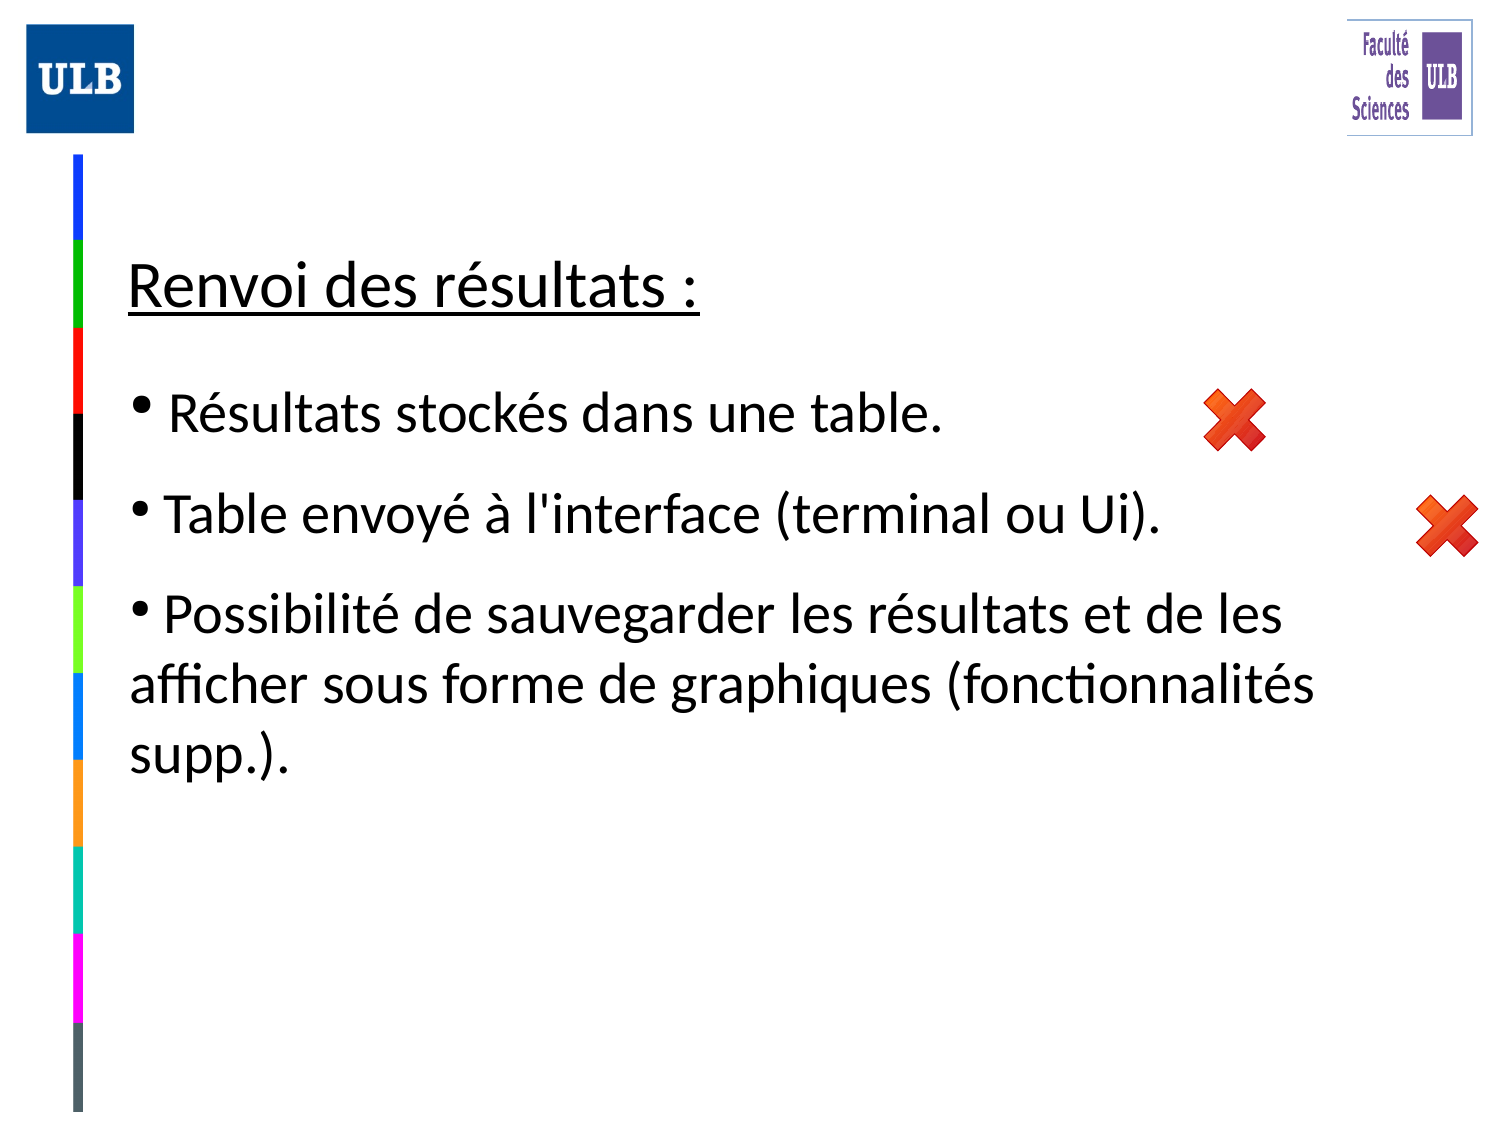

# Renvoi des résultats :
 Résultats stockés dans une table.
 Table envoyé à l'interface (terminal ou Ui).
 Possibilité de sauvegarder les résultats et de les afficher sous forme de graphiques (fonctionnalités supp.).